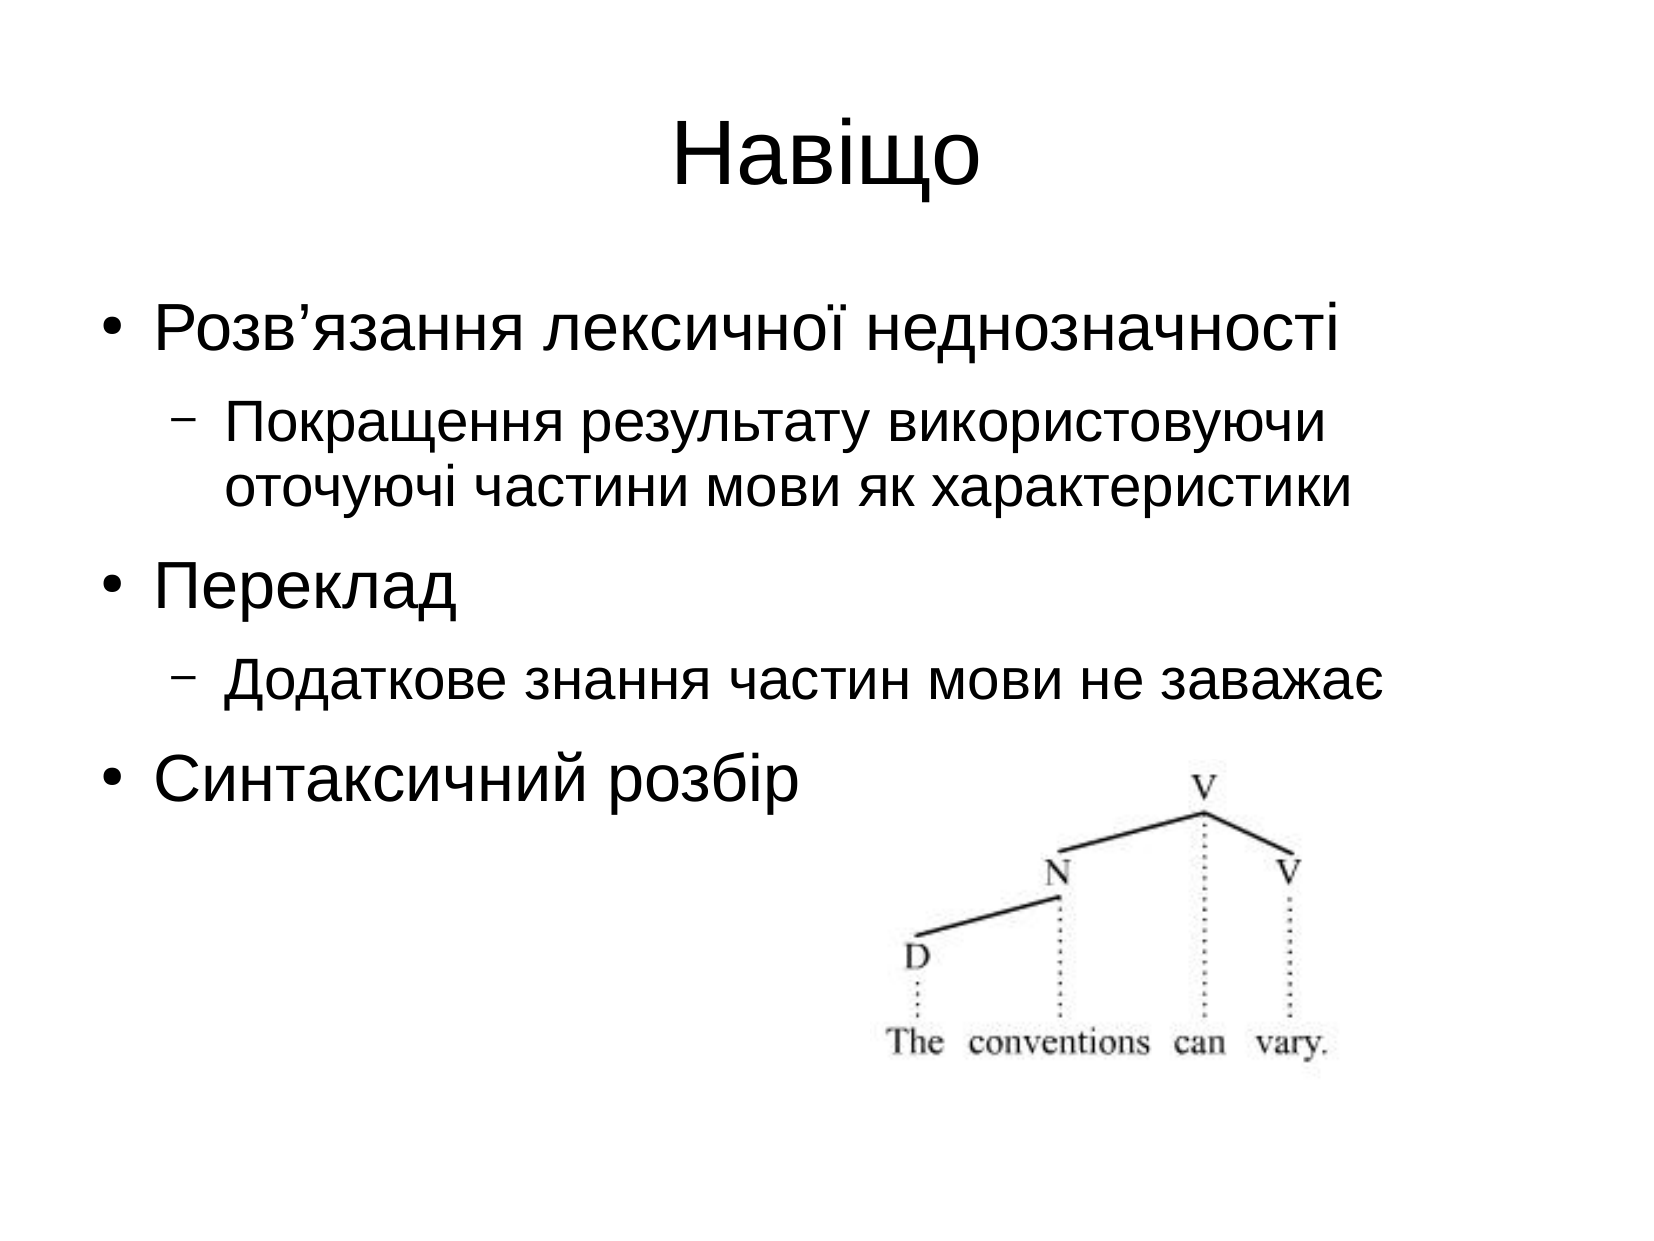

# Навіщо
Розв’язання лексичної неднозначності
Покращення результату використовуючи оточуючі частини мови як характеристики
Переклад
Додаткове знання частин мови не заважає
Синтаксичний розбір